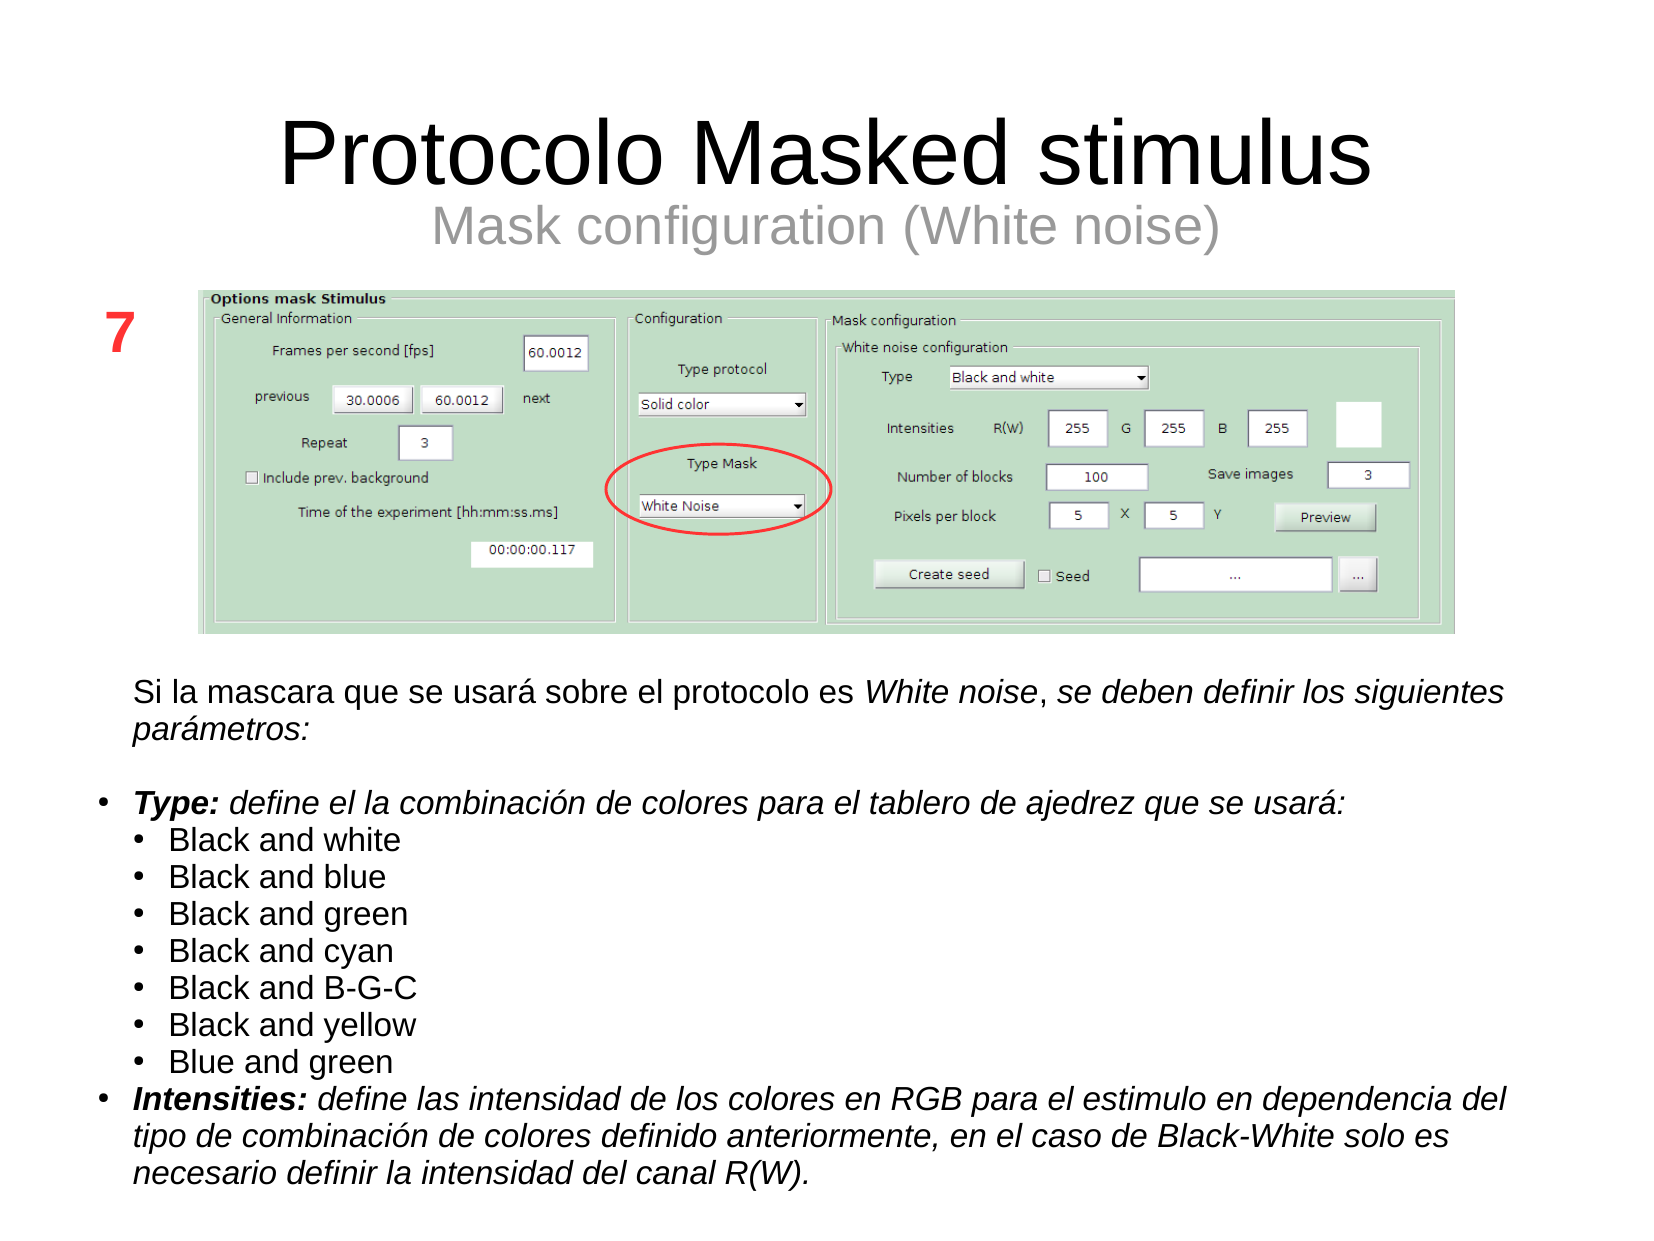

# Protocolo Masked stimulus
Mask configuration (White noise)
7
Si la mascara que se usará sobre el protocolo es White noise, se deben definir los siguientes parámetros:
Type: define el la combinación de colores para el tablero de ajedrez que se usará:
Black and white
Black and blue
Black and green
Black and cyan
Black and B-G-C
Black and yellow
Blue and green
Intensities: define las intensidad de los colores en RGB para el estimulo en dependencia del tipo de combinación de colores definido anteriormente, en el caso de Black-White solo es necesario definir la intensidad del canal R(W).